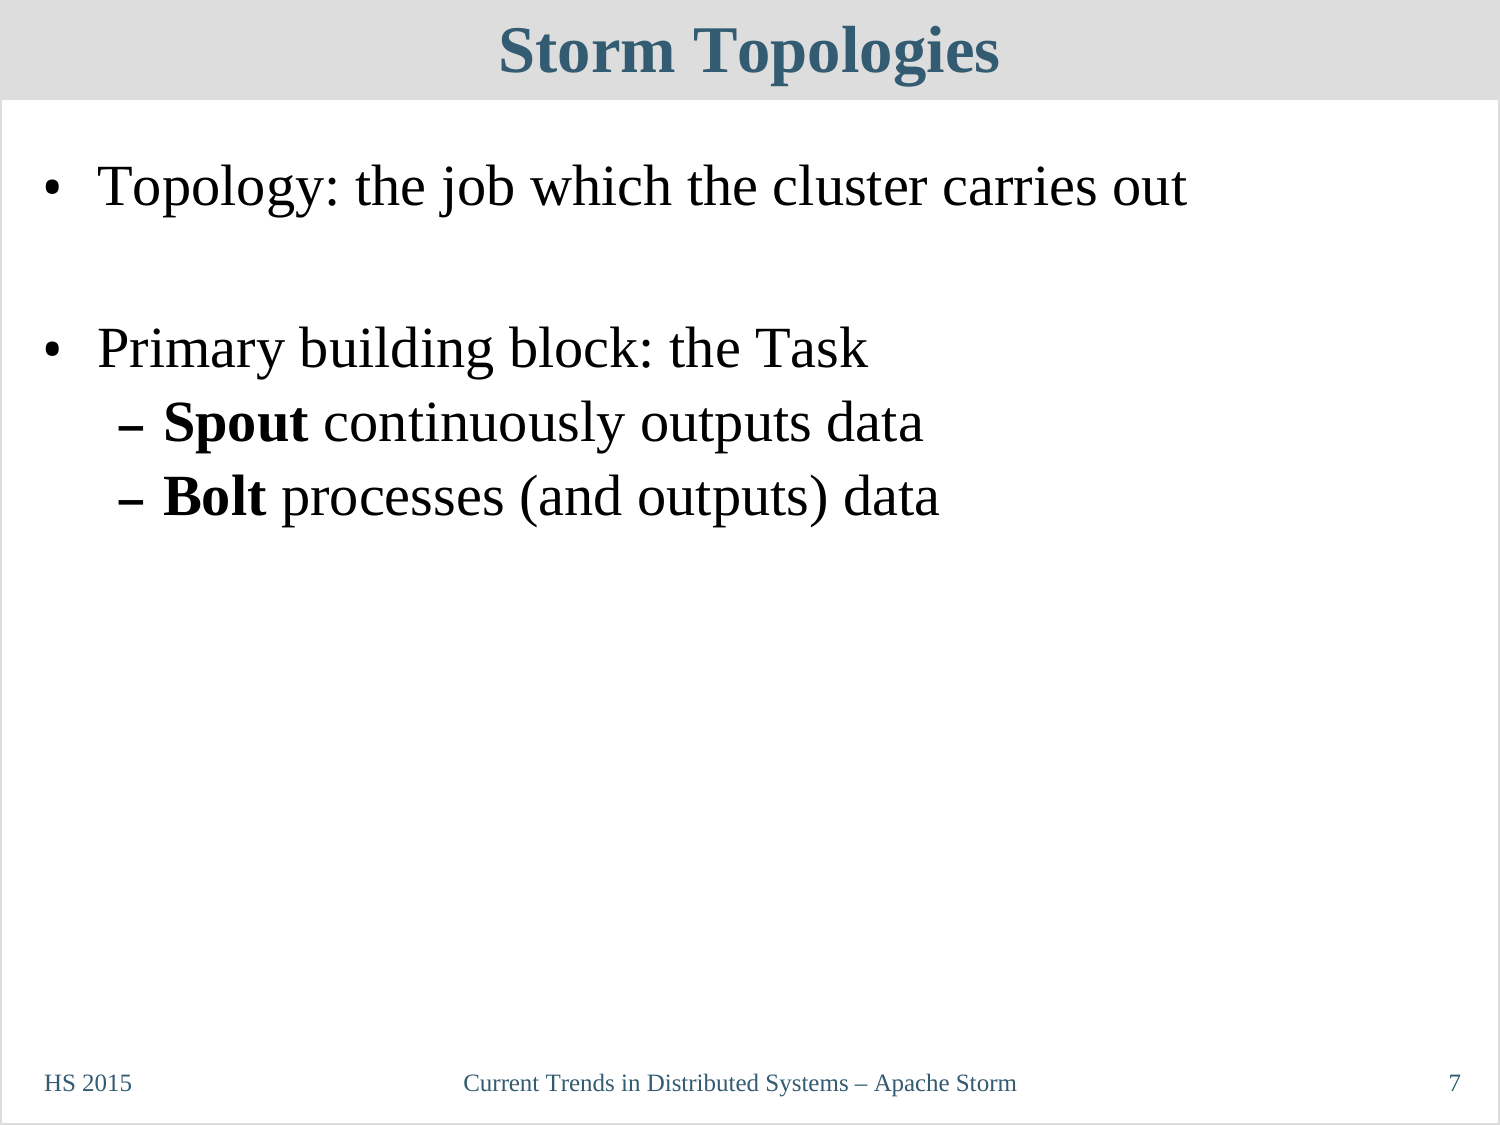

# Storm Topologies
Topology: the job which the cluster carries out
Primary building block: the Task
Spout continuously outputs data
Bolt processes (and outputs) data
HS 2015
Current Trends in Distributed Systems – Apache Storm